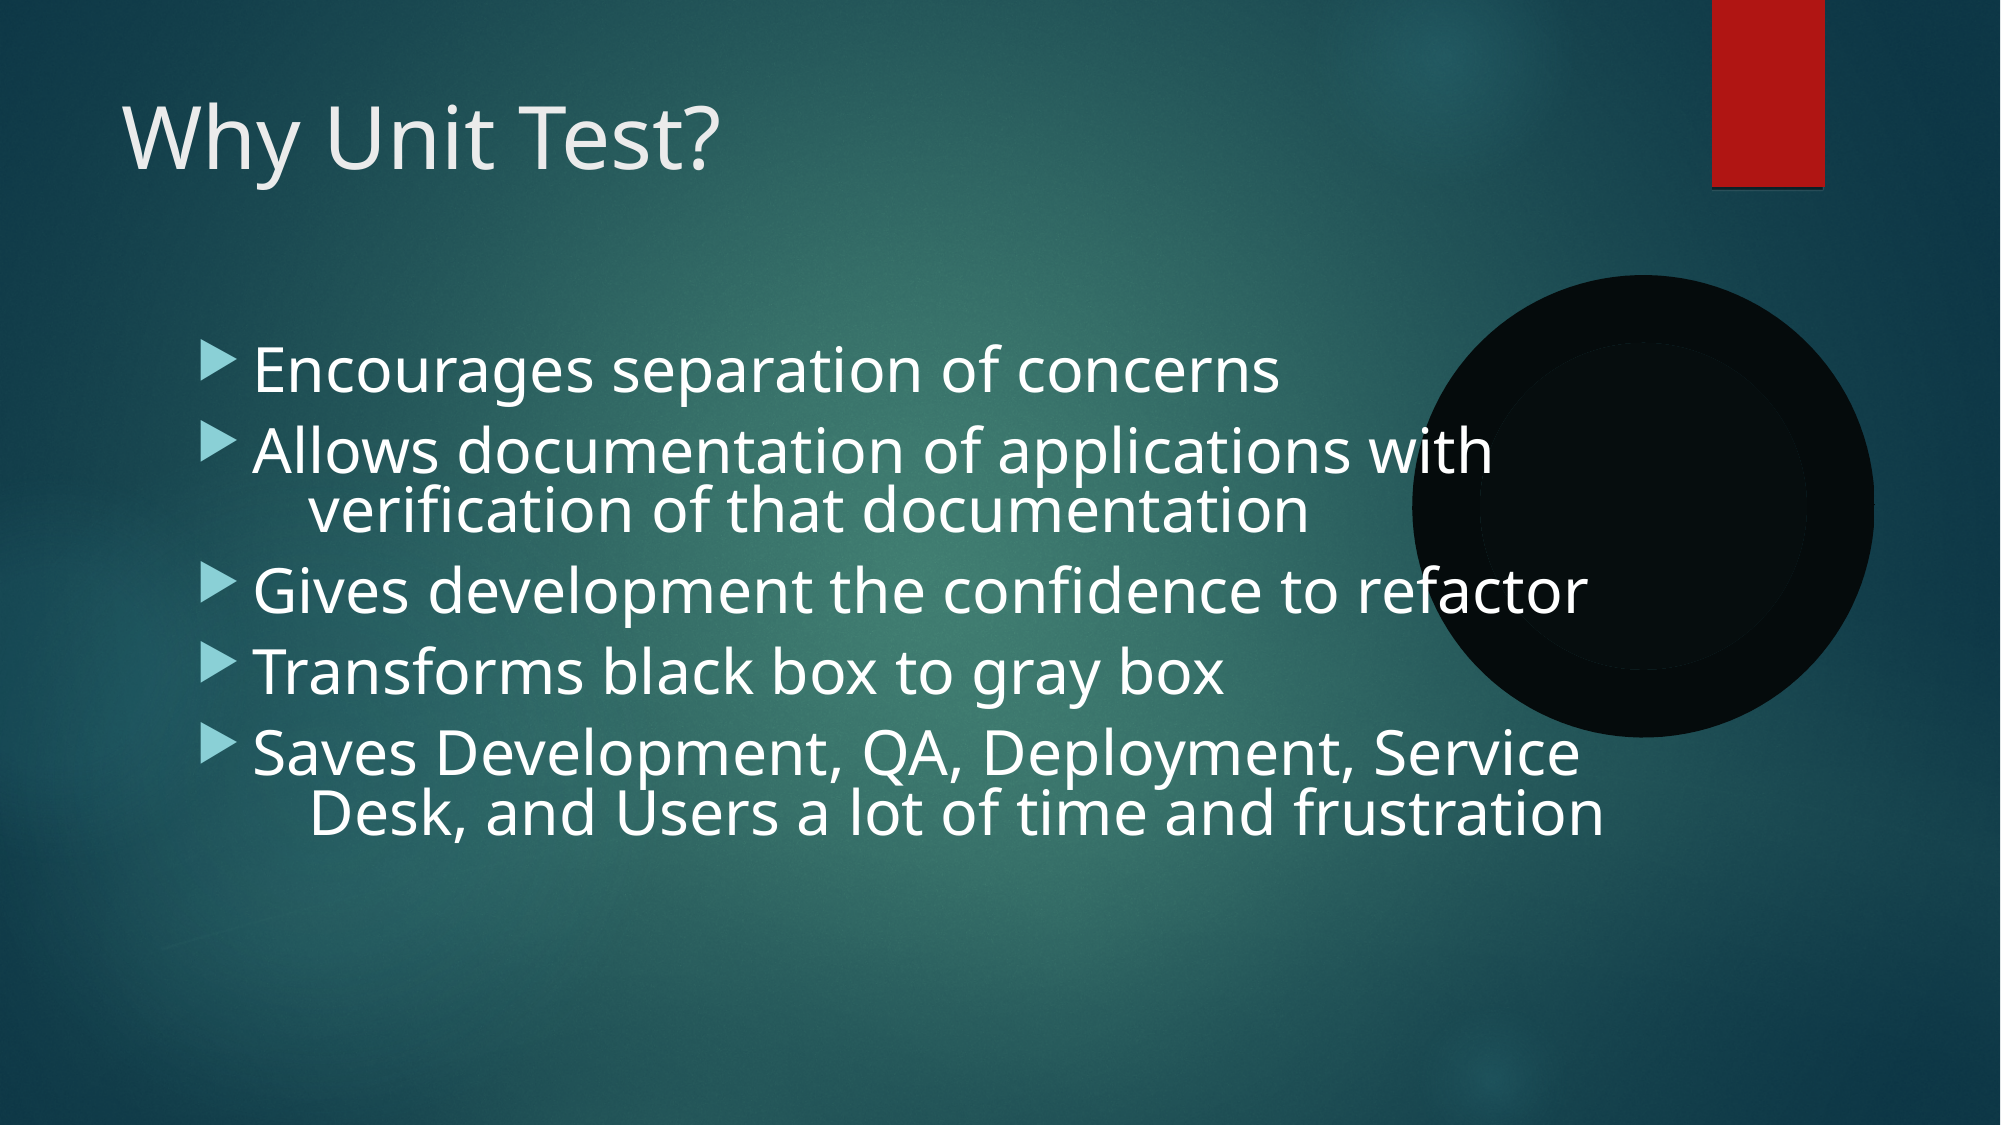

# Why Unit Test?
Encourages separation of concerns
Allows documentation of applications with verification of that documentation
Gives development the confidence to refactor
Transforms black box to gray box
Saves Development, QA, Deployment, Service Desk, and Users a lot of time and frustration